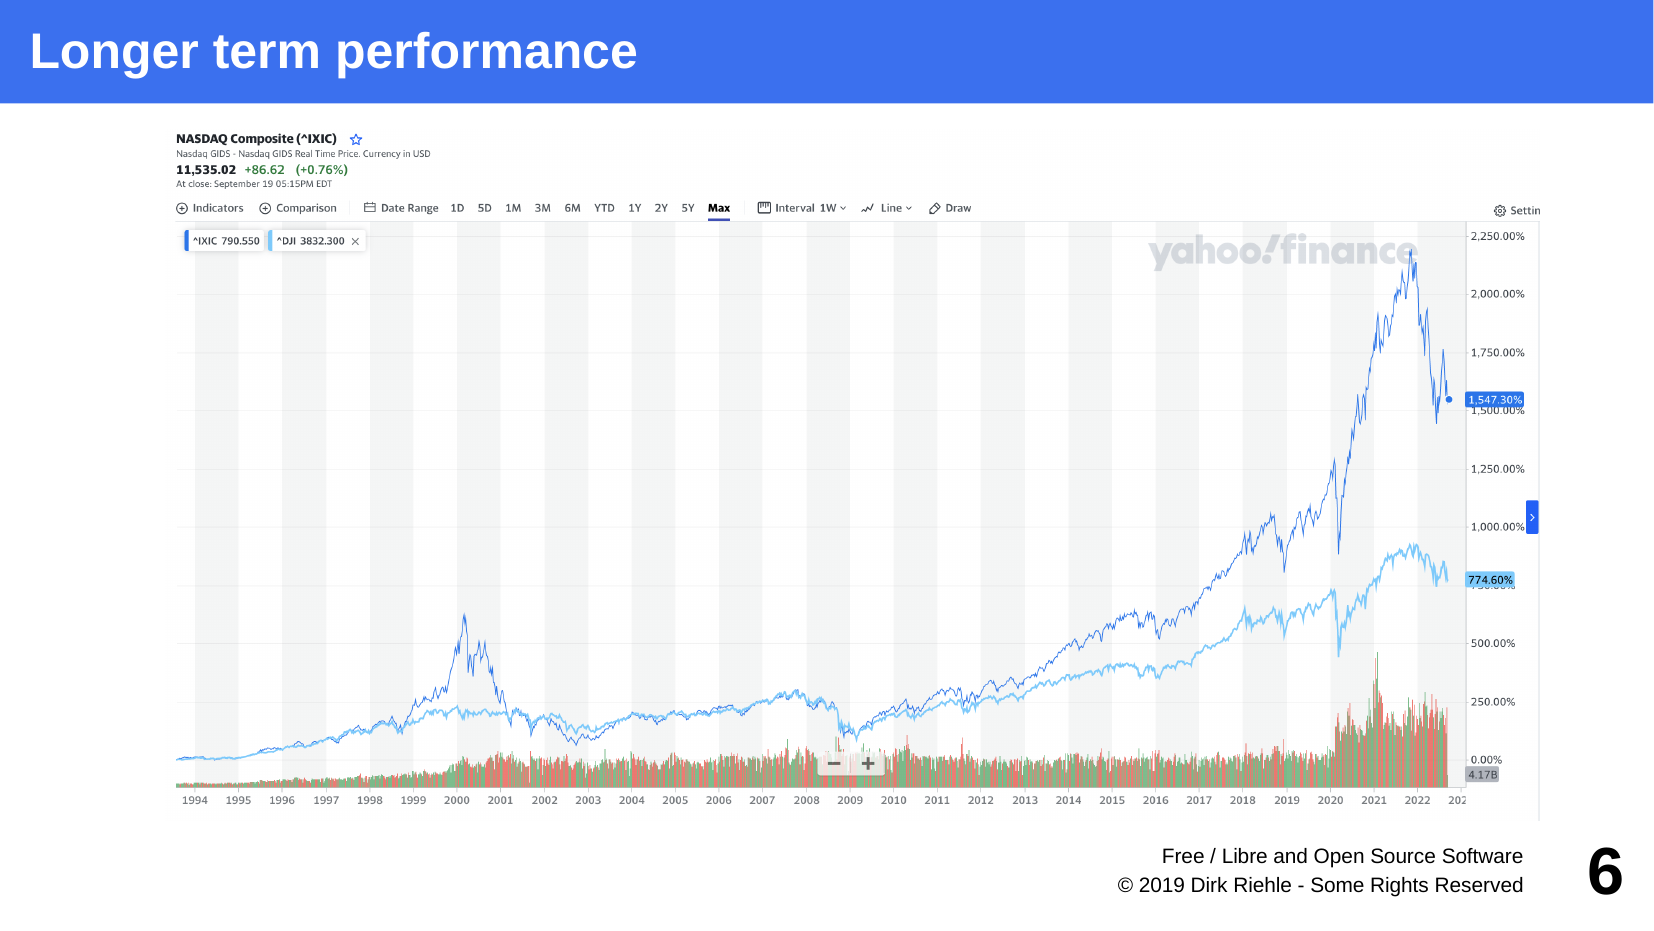

# Longer term performance
Free / Libre and Open Source Software
6
© 2019 Dirk Riehle - Some Rights Reserved
Public domain image taken from Wikipedia at https://en.wikipedia.org/wiki/File:Nasdaq_Composite_dot-com_bubble.svg